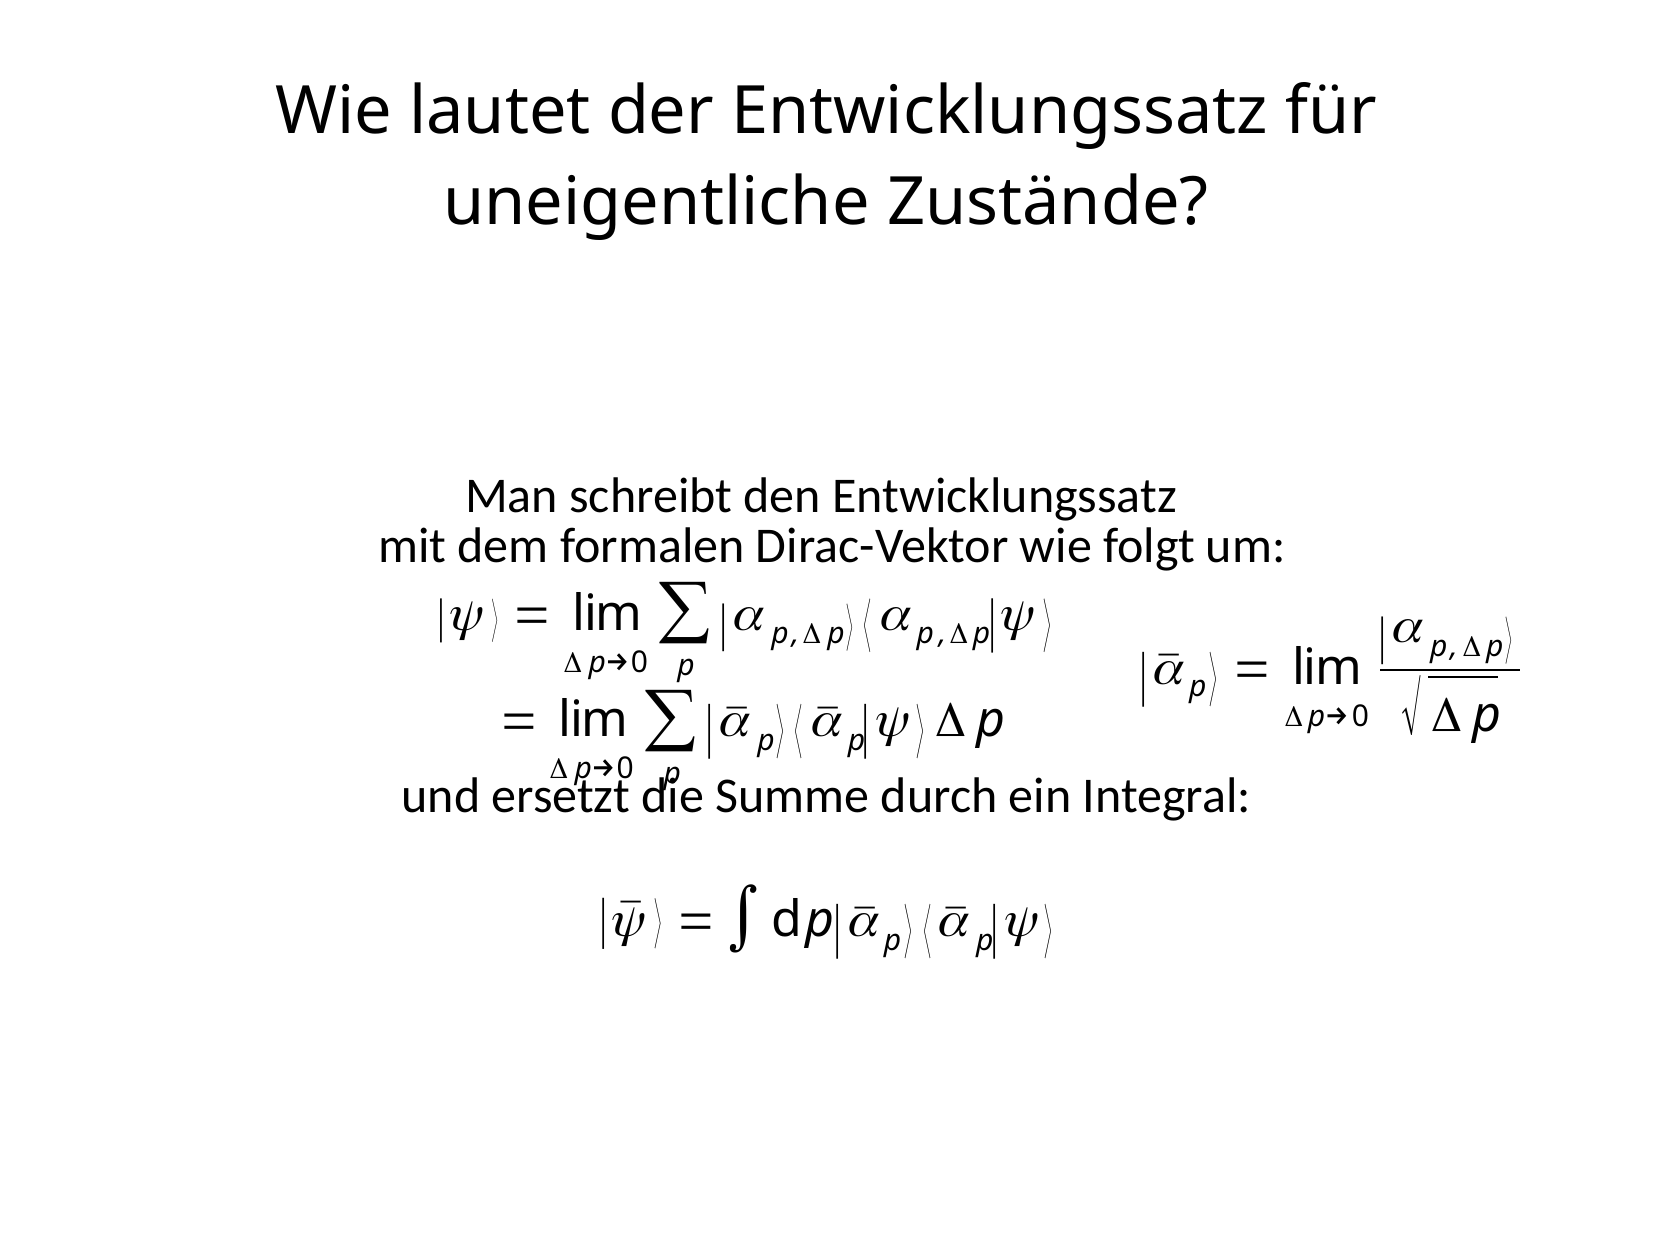

# Wie lautet der Entwicklungssatz für uneigentliche Zustände?
Man schreibt den Entwicklungssatz
 mit dem formalen Dirac-Vektor wie folgt um:
und ersetzt die Summe durch ein Integral: